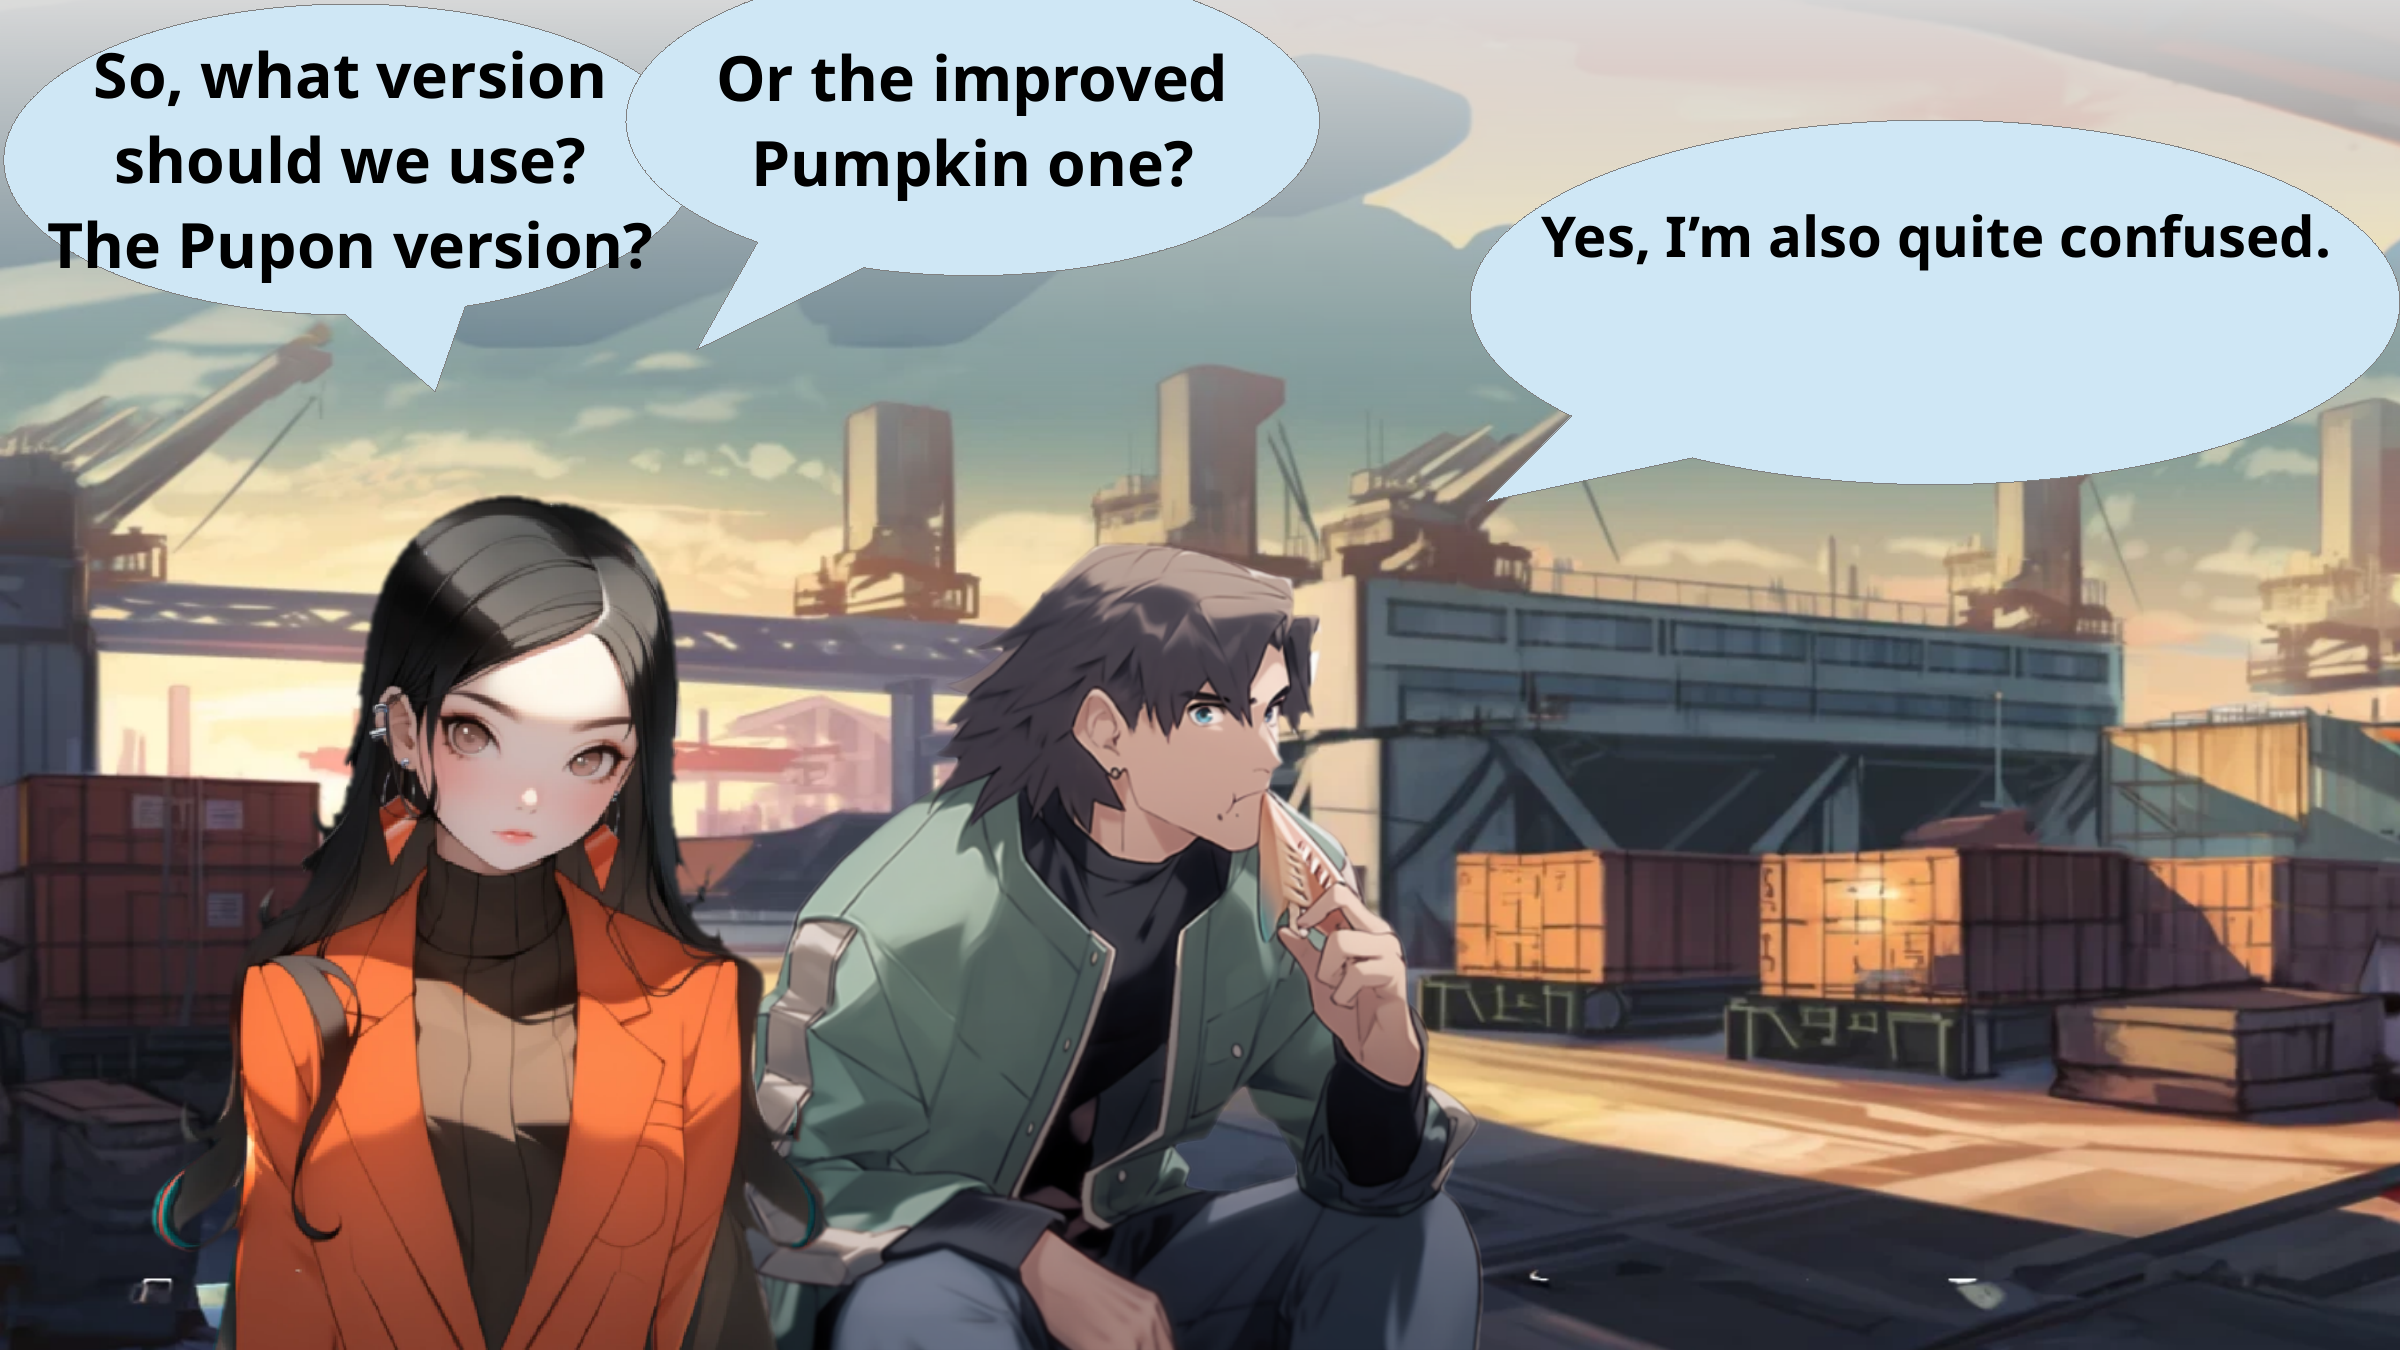

Or the improved
Pumpkin one?
So, what version
should we use?
The Pupon version?
 Yes, I’m also quite confused.